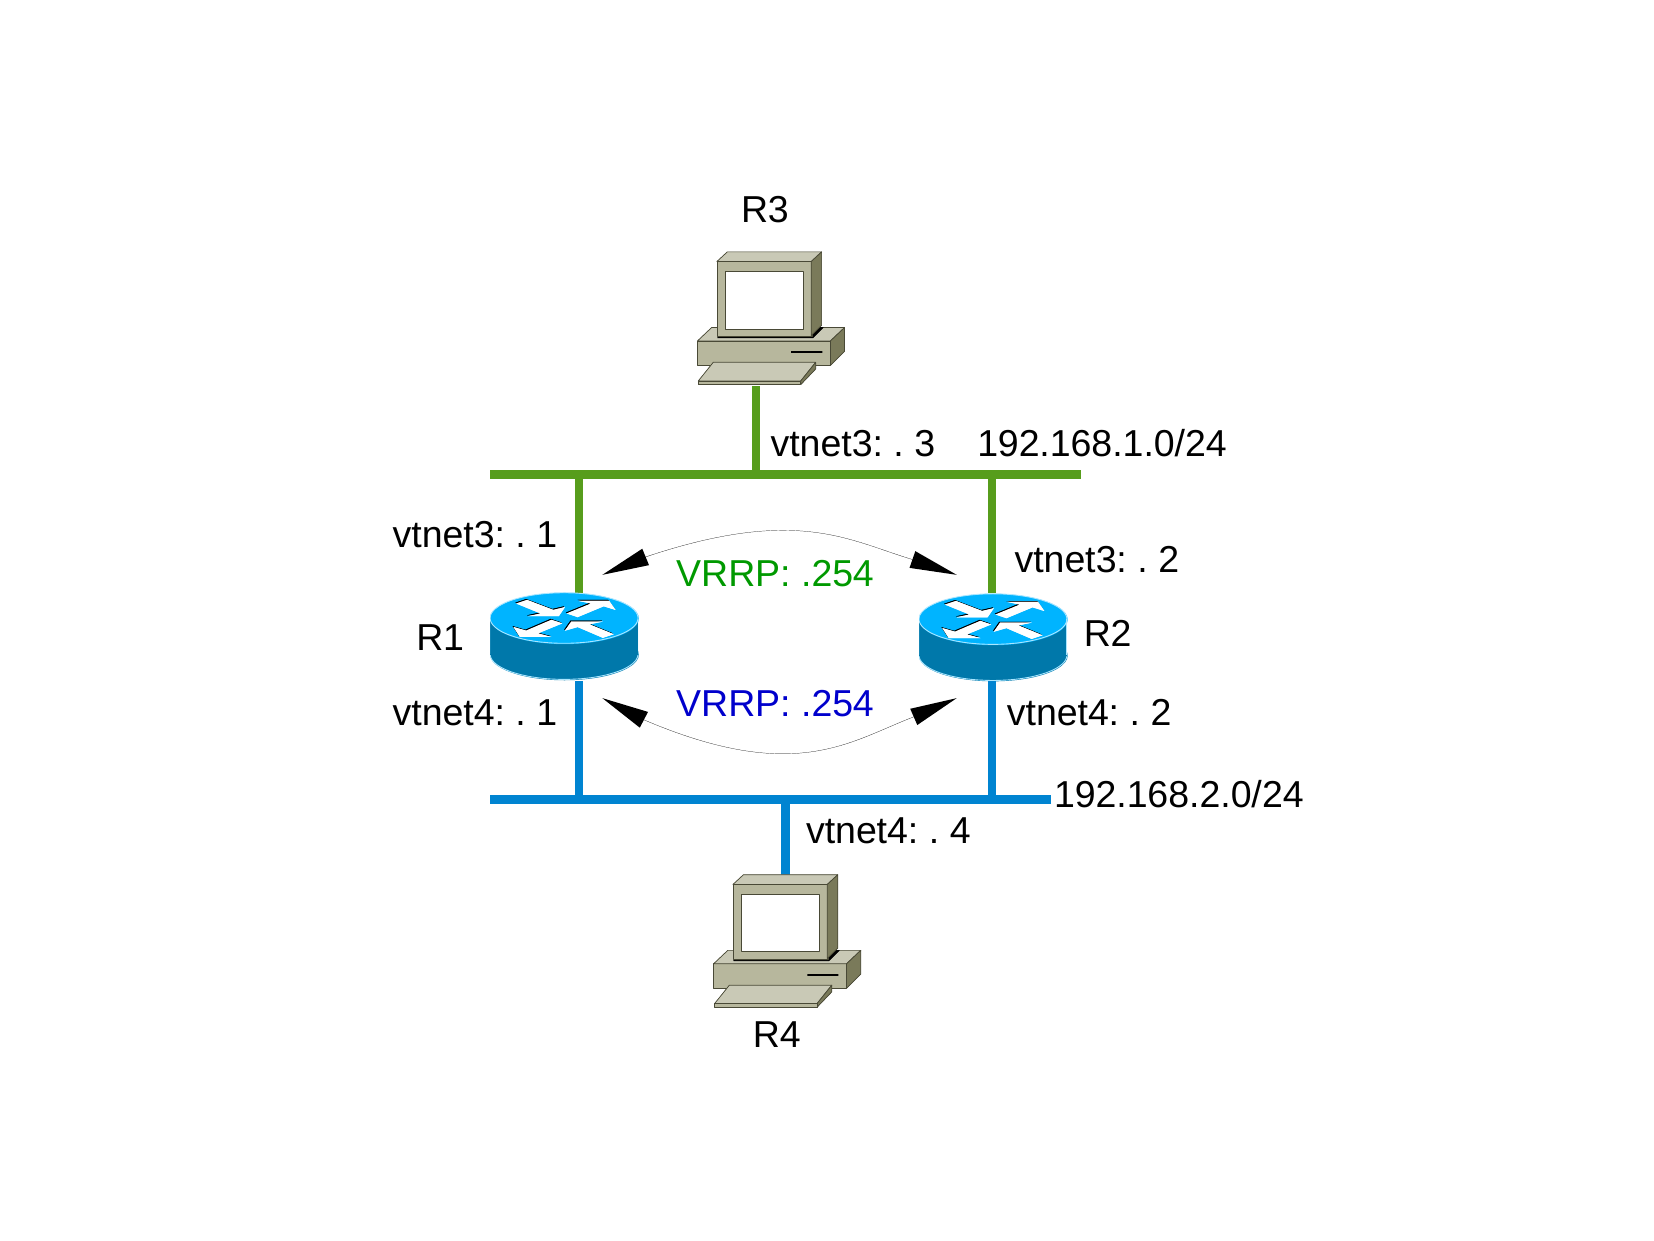

R3
vtnet3: . 3
192.168.1.0/24
vtnet3: . 1
vtnet3: . 2
VRRP: .254
R2
R1
VRRP: .254
vtnet4: . 1
vtnet4: . 2
192.168.2.0/24
vtnet4: . 4
R4